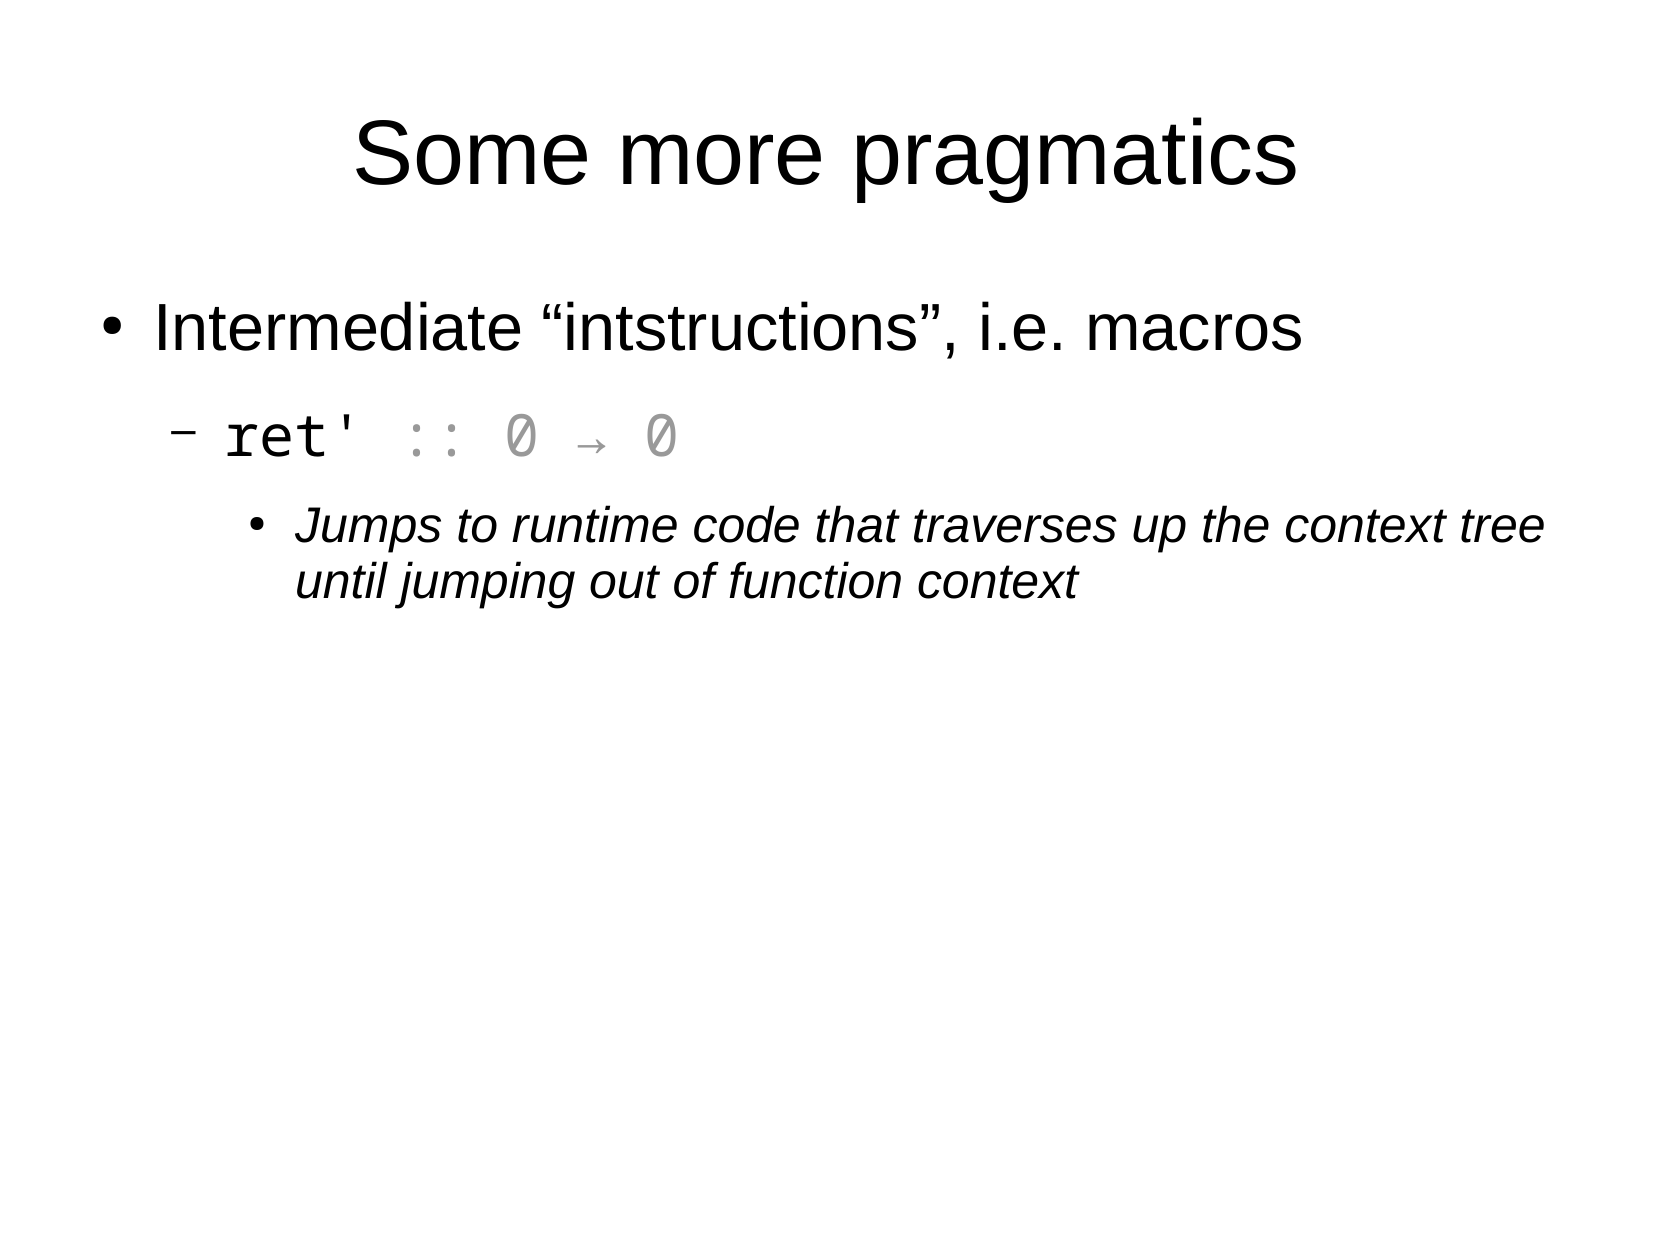

# Some more pragmatics
Intermediate “intstructions”, i.e. macros
ret' :: 0 → 0
Jumps to runtime code that traverses up the context tree until jumping out of function context